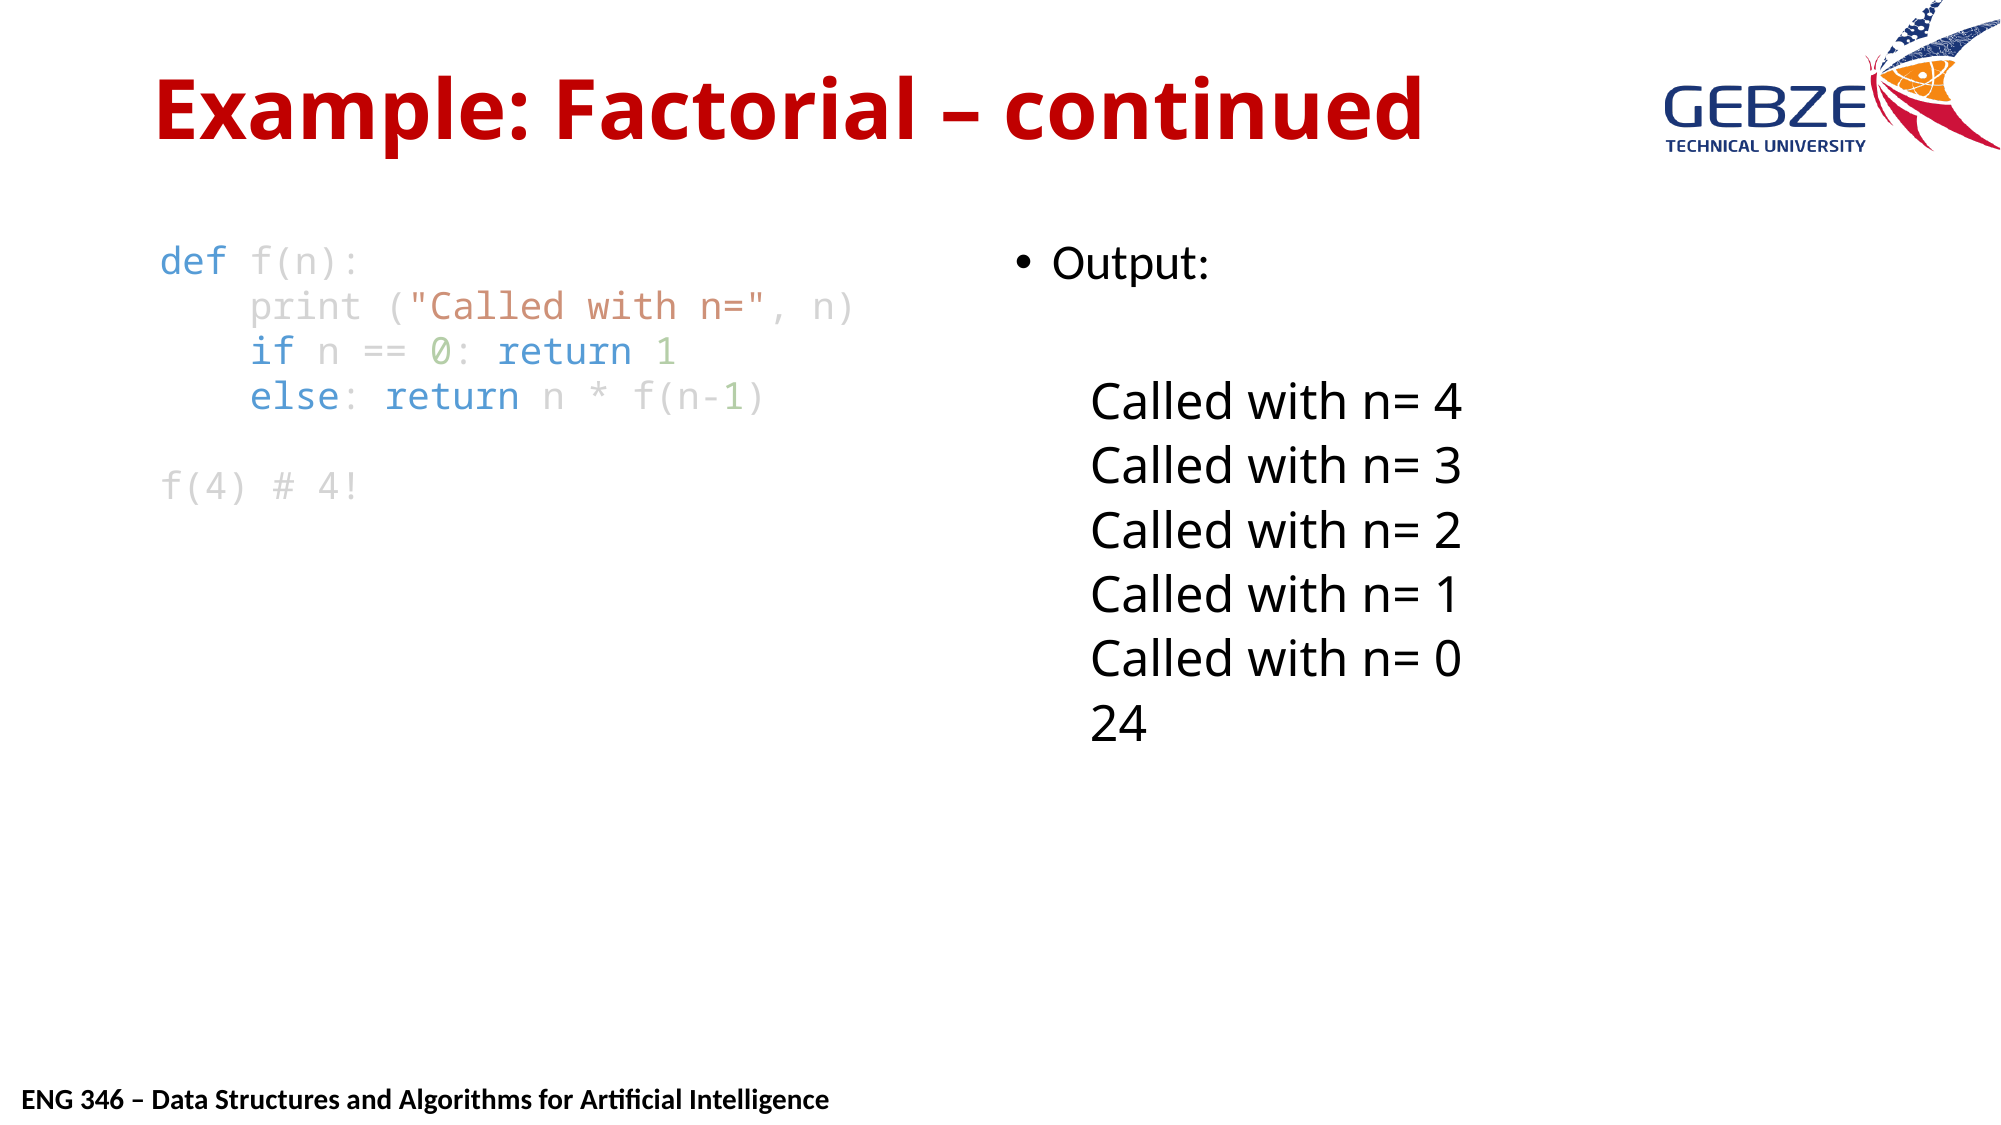

# Example: Factorial – continued
def f(n):
    print ("Called with n=", n)
    if n == 0: return 1
    else: return n * f(n-1)
f(4) # 4!
Output:
Called with n= 4
Called with n= 3
Called with n= 2
Called with n= 1
Called with n= 0
24